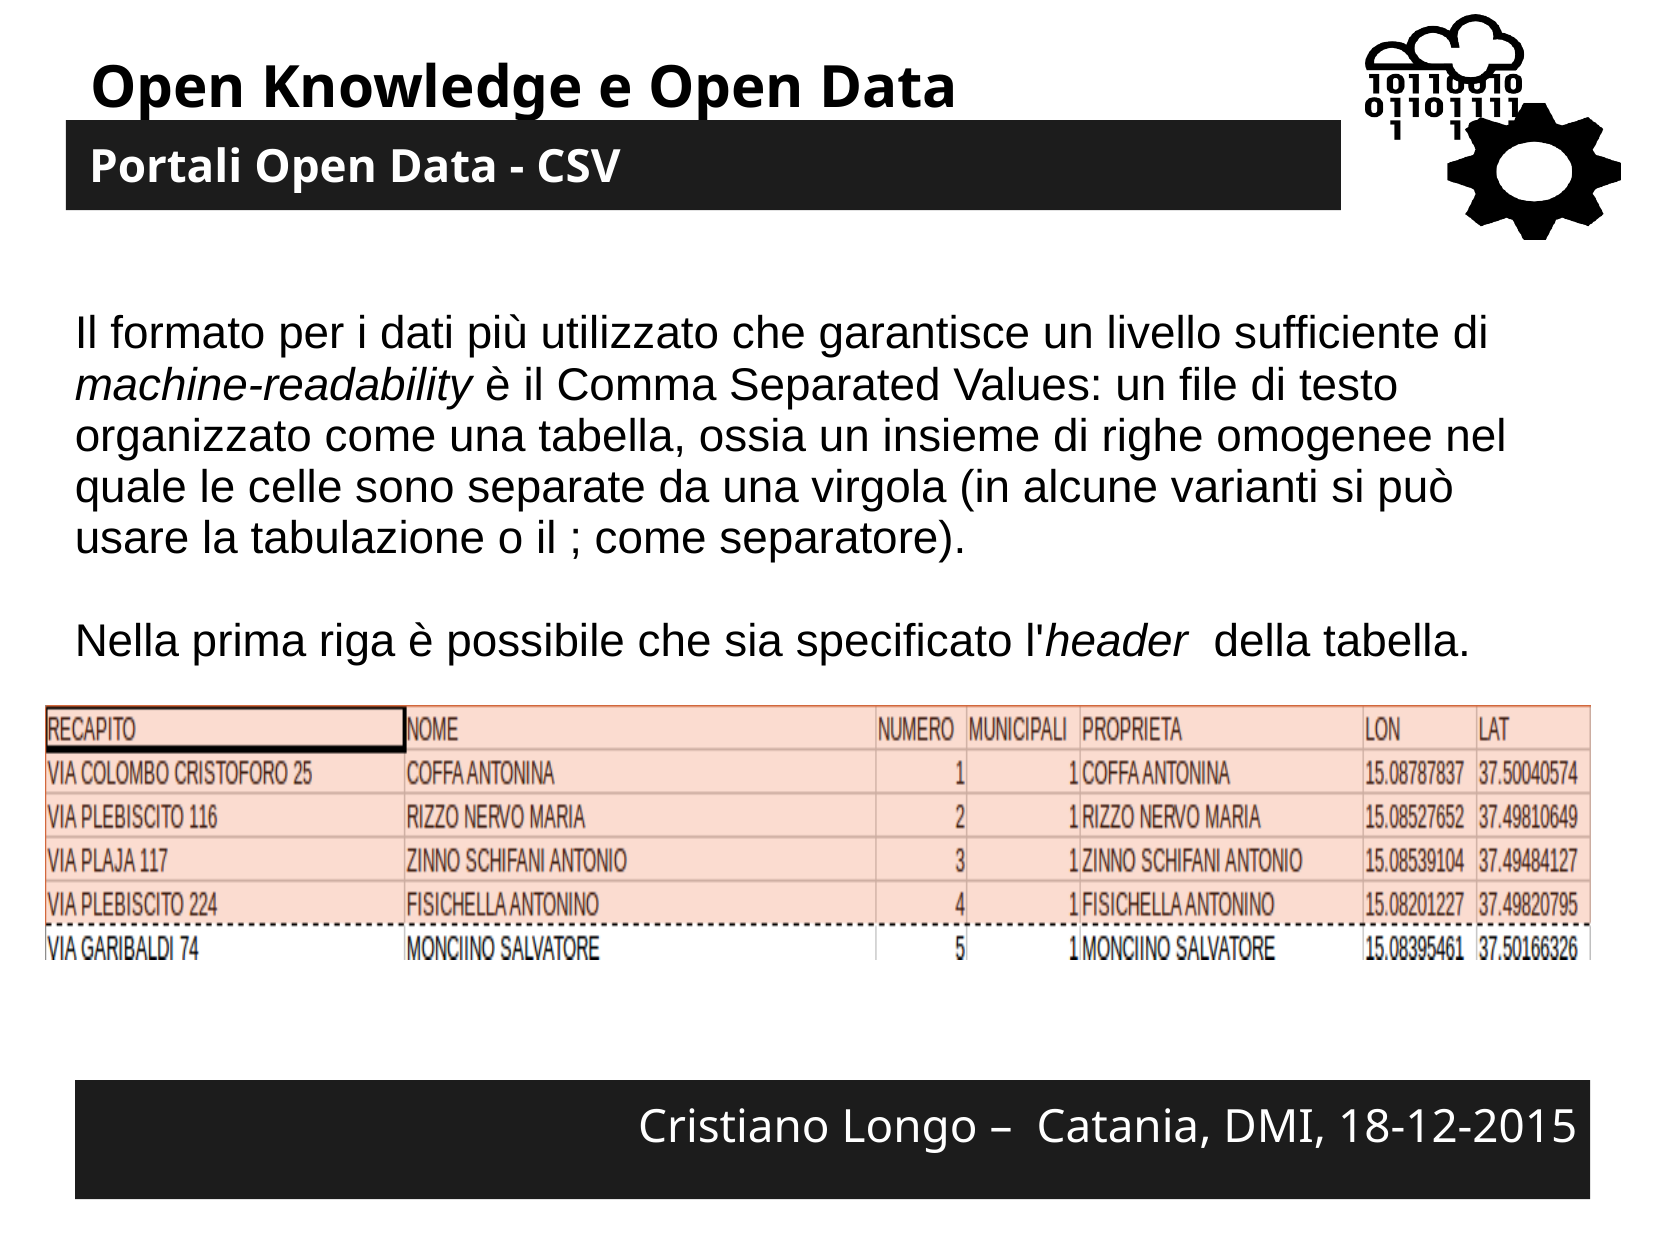

# Open Knowledge e Open Data
 Portali Open Data - CSV
Il formato per i dati più utilizzato che garantisce un livello sufficiente di machine-readability è il Comma Separated Values: un file di testo organizzato come una tabella, ossia un insieme di righe omogenee nel quale le celle sono separate da una virgola (in alcune varianti si può usare la tabulazione o il ; come separatore).
Nella prima riga è possibile che sia specificato l'header della tabella.
 Cristiano Longo – Catania, DMI, 18-12-2015